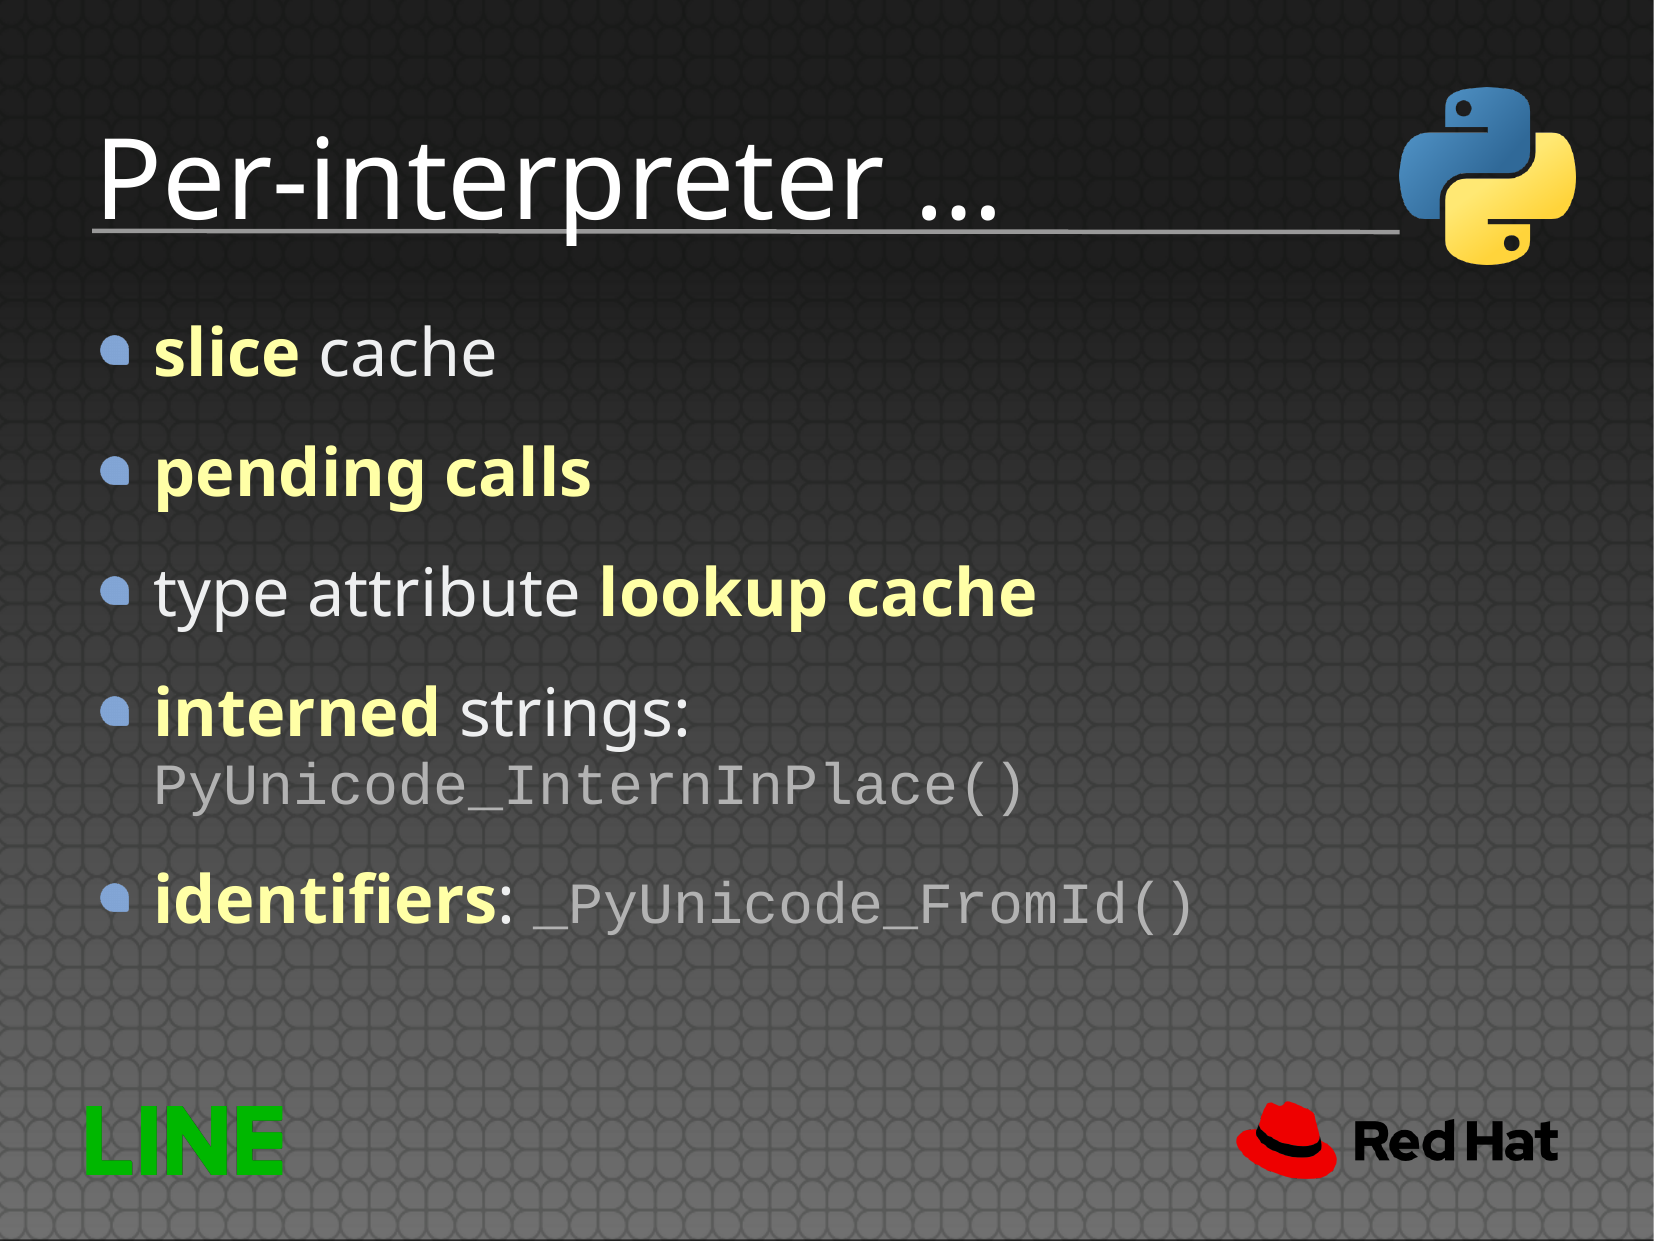

Per-interpreter …
# slice cache
pending calls
type attribute lookup cache
interned strings: PyUnicode_InternInPlace()
identifiers: _PyUnicode_FromId()